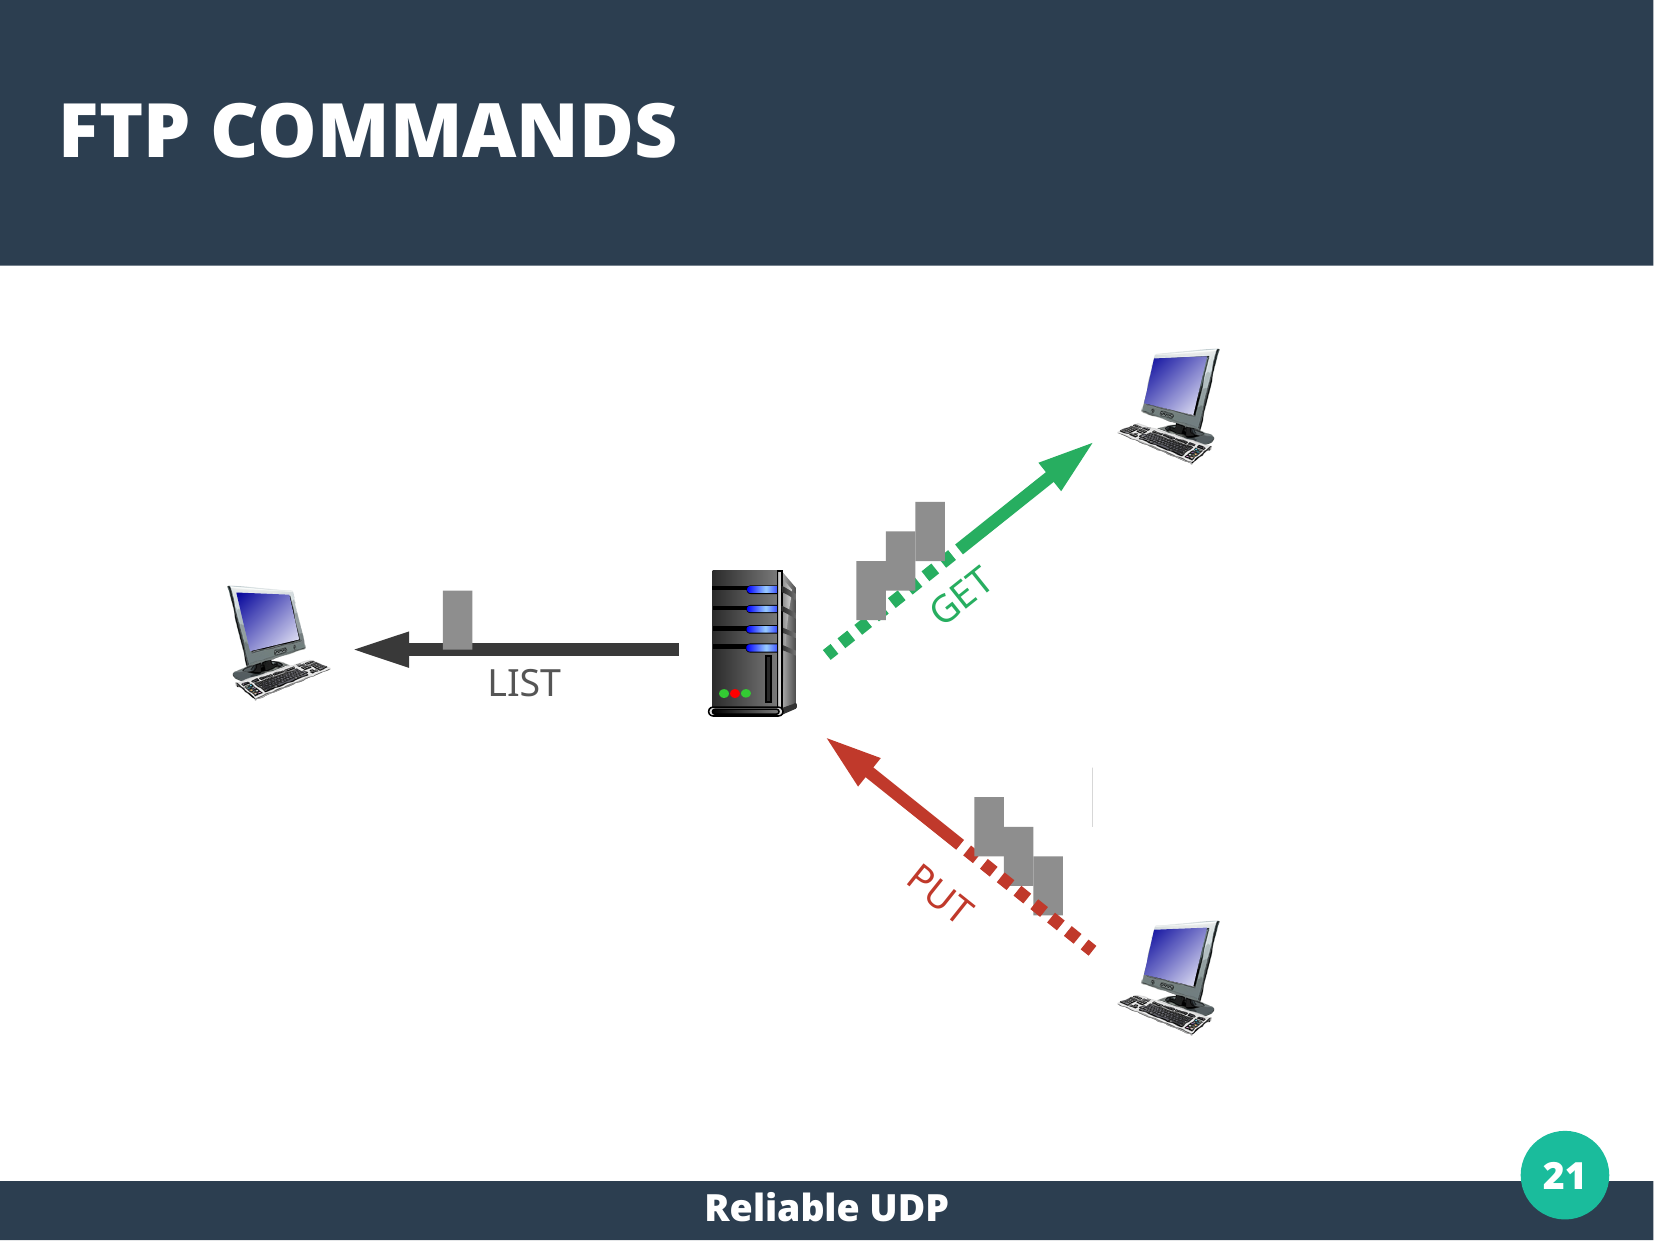

# FTP COMMANDS
GET
LIST
PUT
21
Reliable UDP